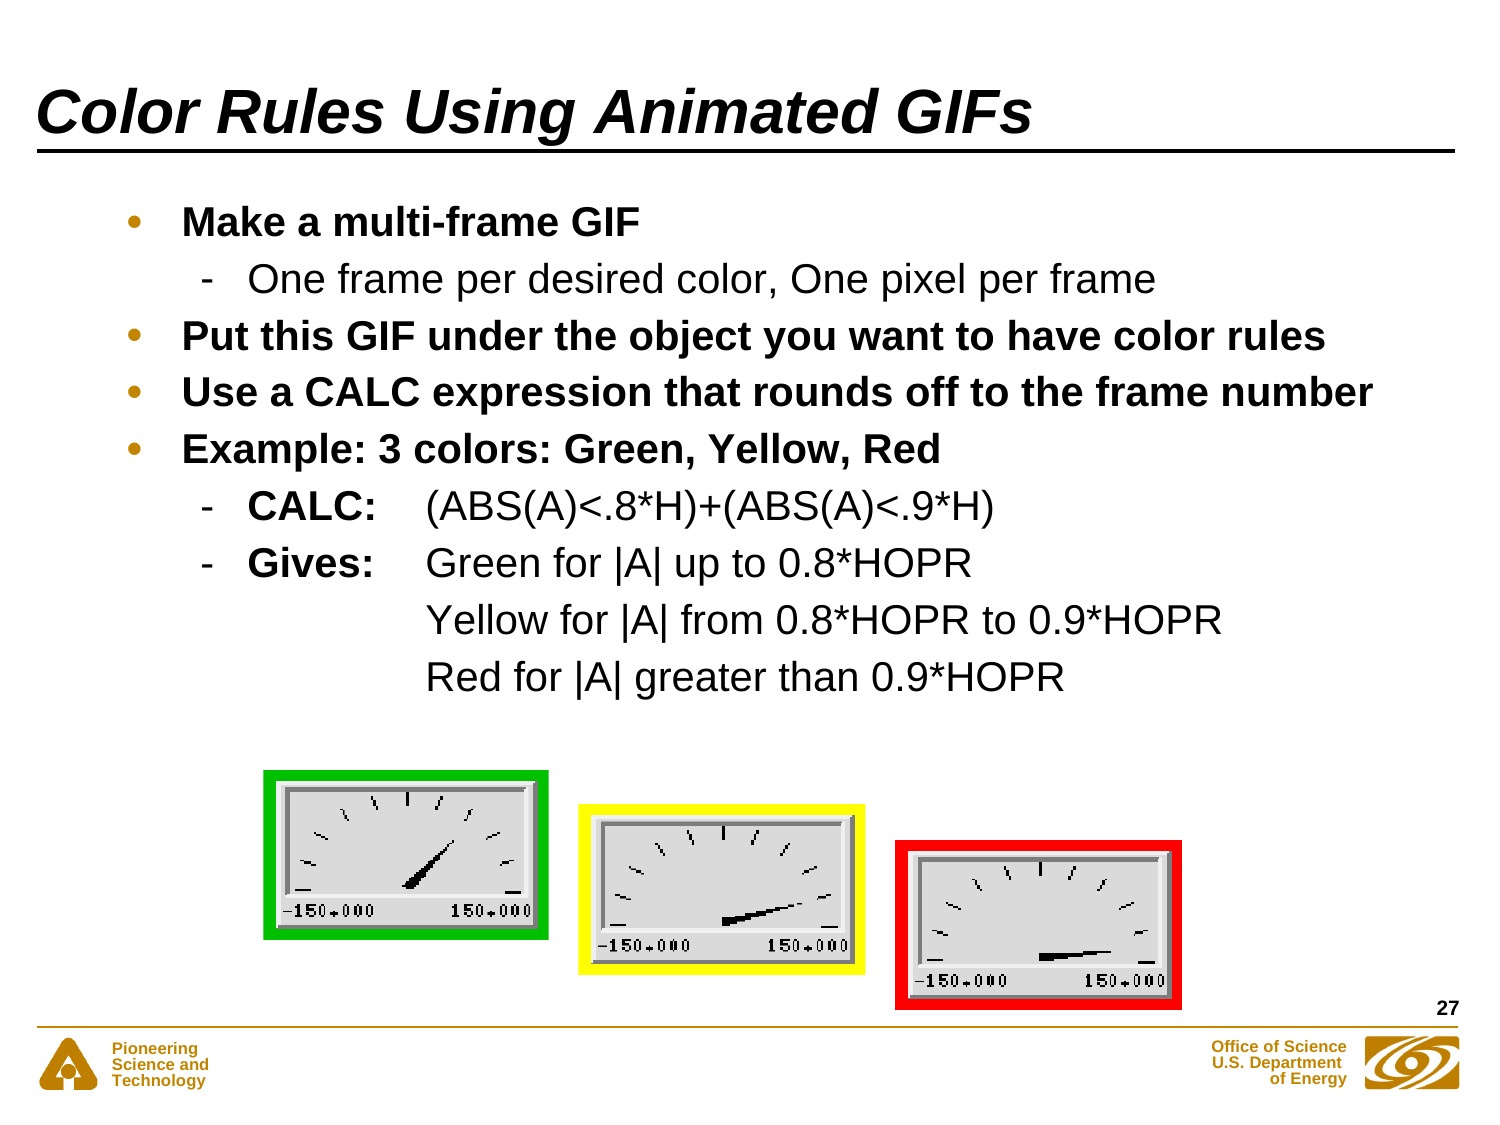

# Color Rules Using Animated GIFs
Make a multi-frame GIF
One frame per desired color, One pixel per frame
Put this GIF under the object you want to have color rules
Use a CALC expression that rounds off to the frame number
Example: 3 colors: Green, Yellow, Red
CALC: 	(ABS(A)<.8*H)+(ABS(A)<.9*H)
Gives:	Green for |A| up to 0.8*HOPR
			Yellow for |A| from 0.8*HOPR to 0.9*HOPR
		Red for |A| greater than 0.9*HOPR
27